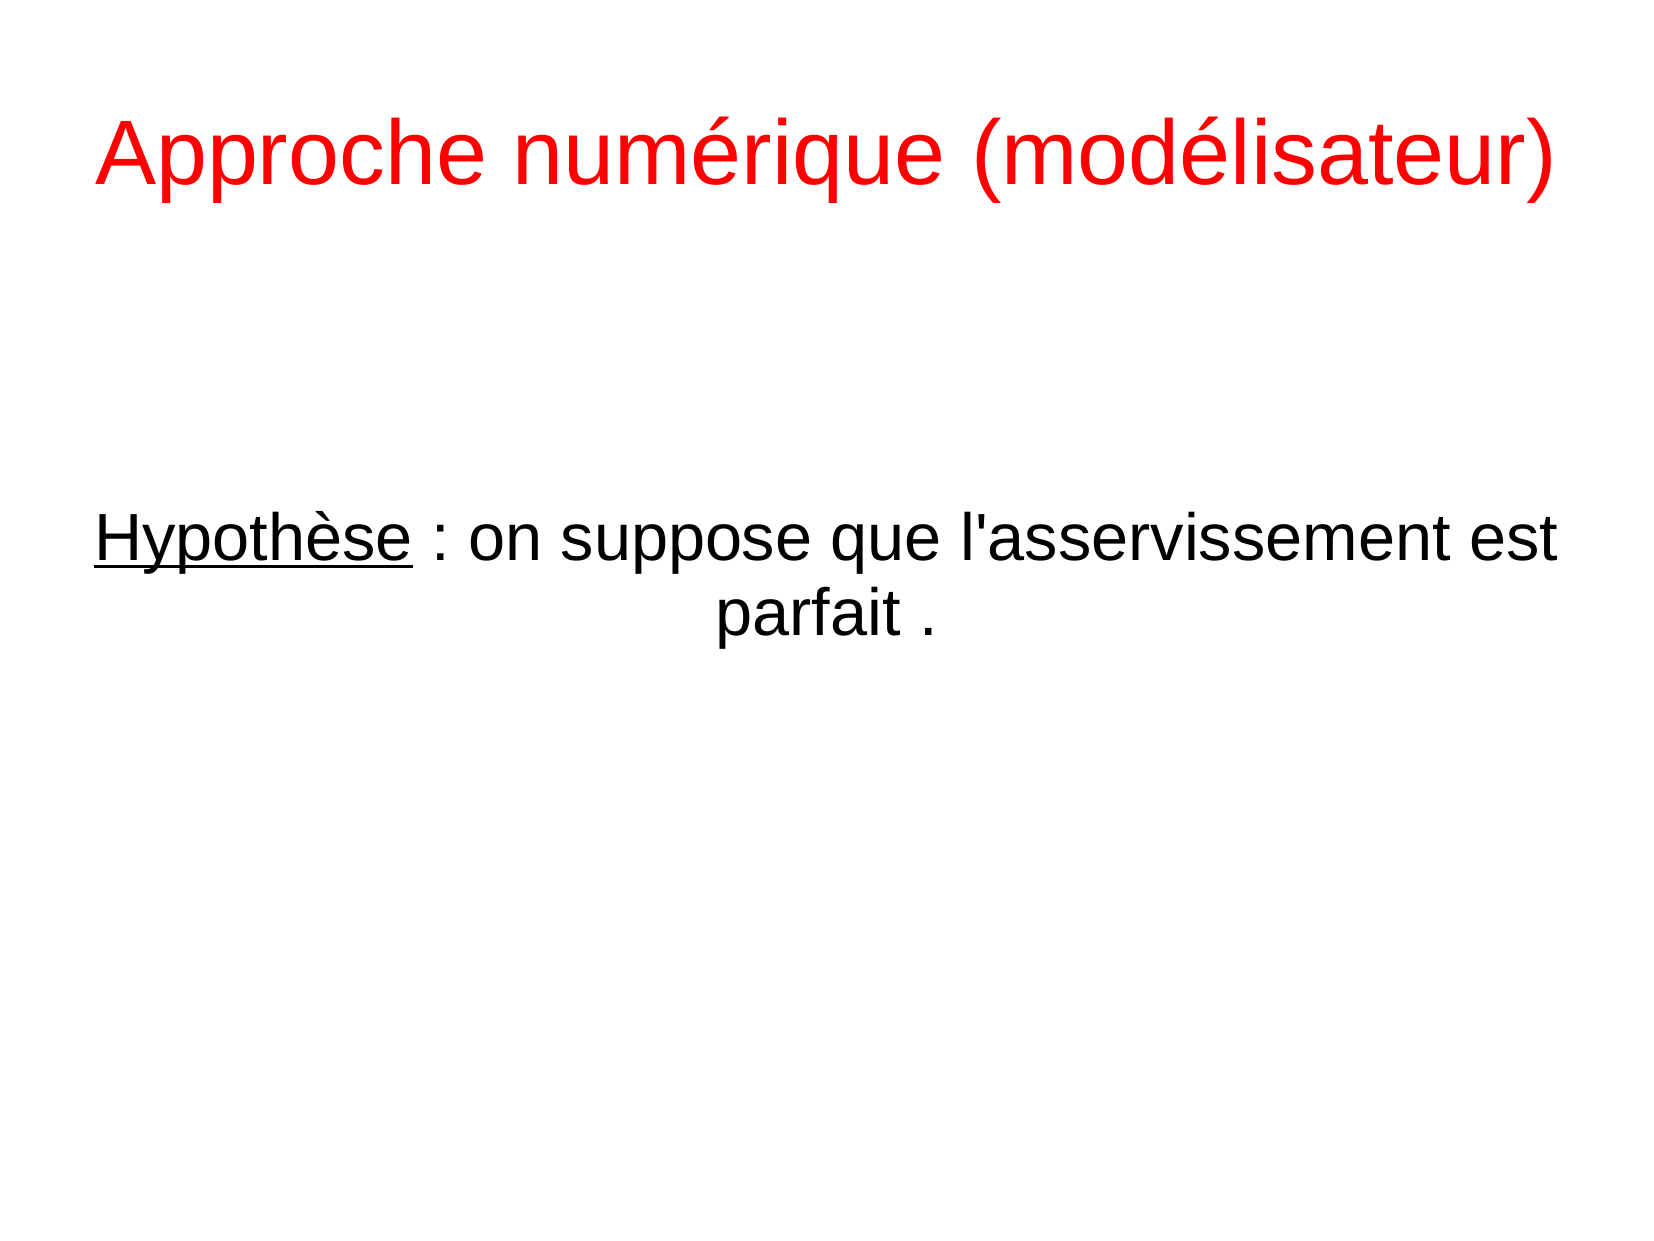

# Approche numérique (modélisateur)
Hypothèse : on suppose que l'asservissement est parfait .